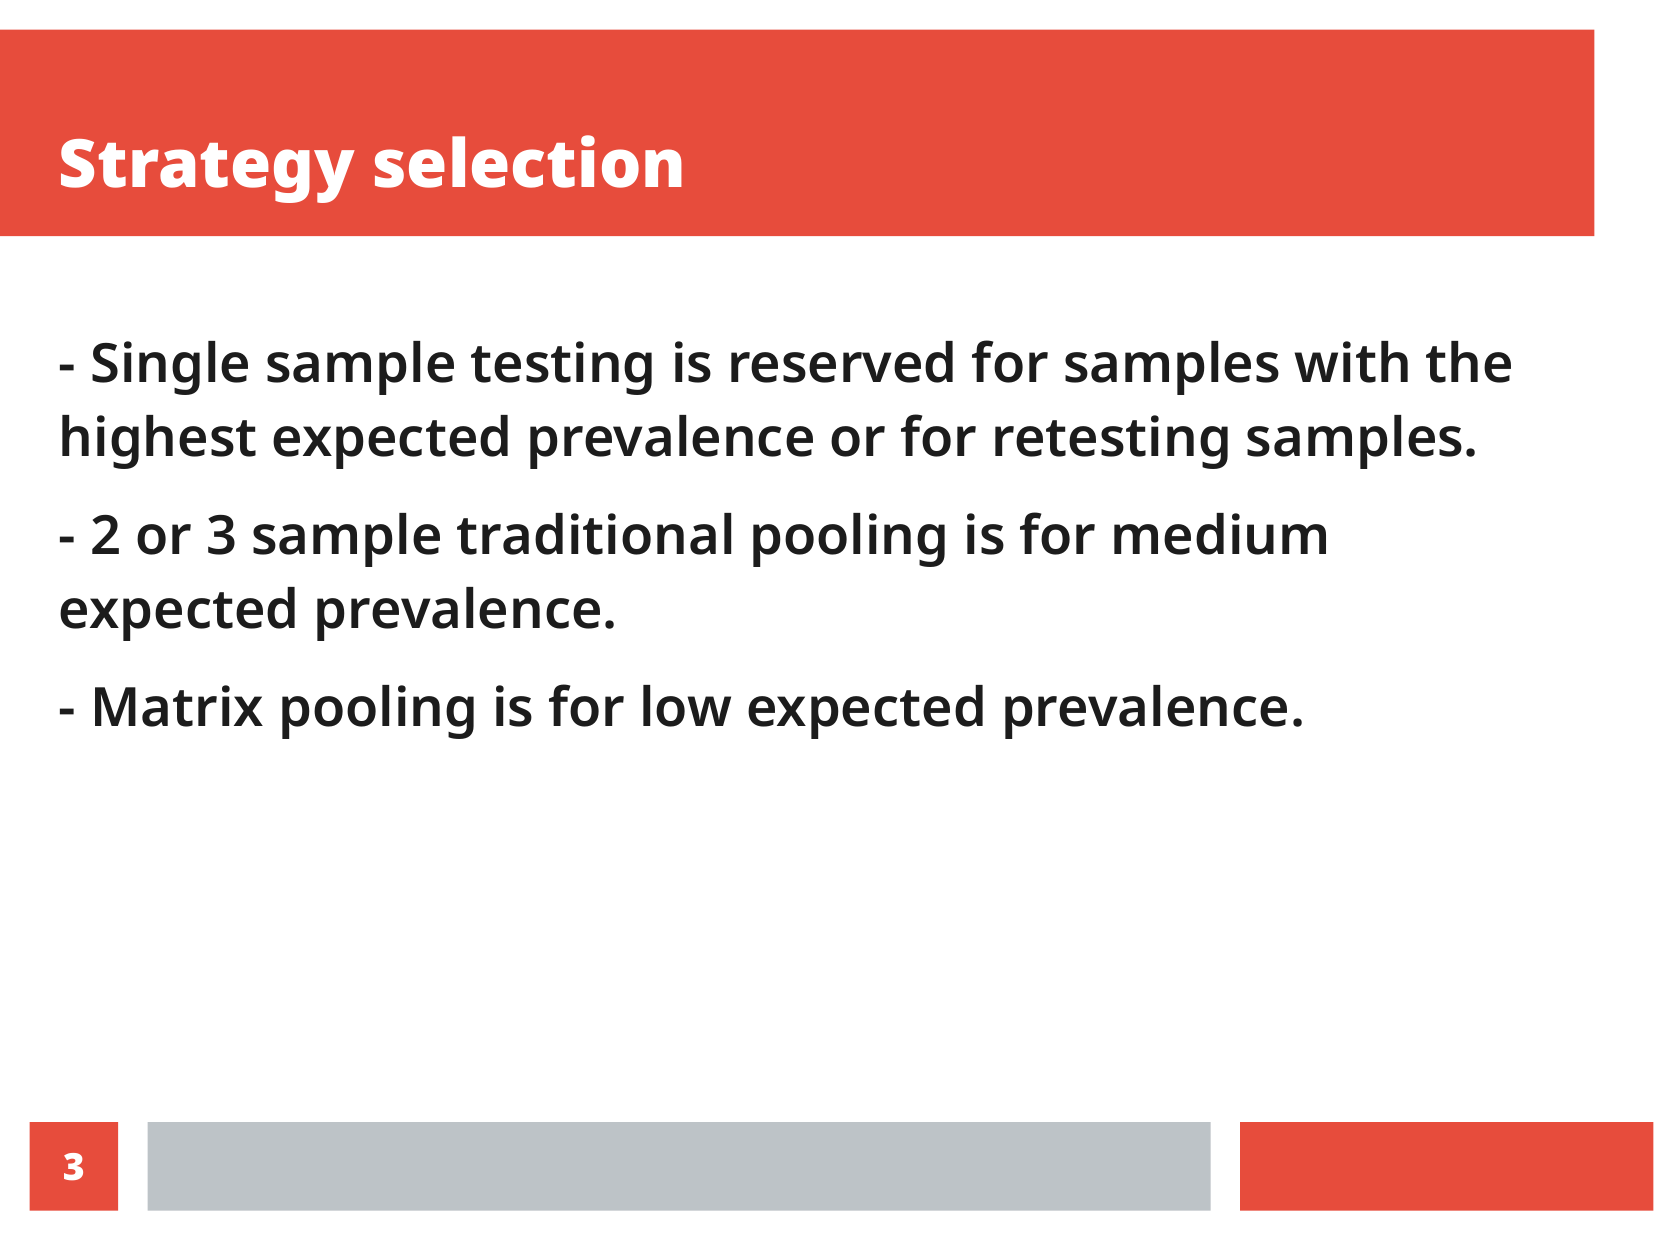

# Strategy selection
- Single sample testing is reserved for samples with the highest expected prevalence or for retesting samples.
- 2 or 3 sample traditional pooling is for medium expected prevalence.
- Matrix pooling is for low expected prevalence.
3